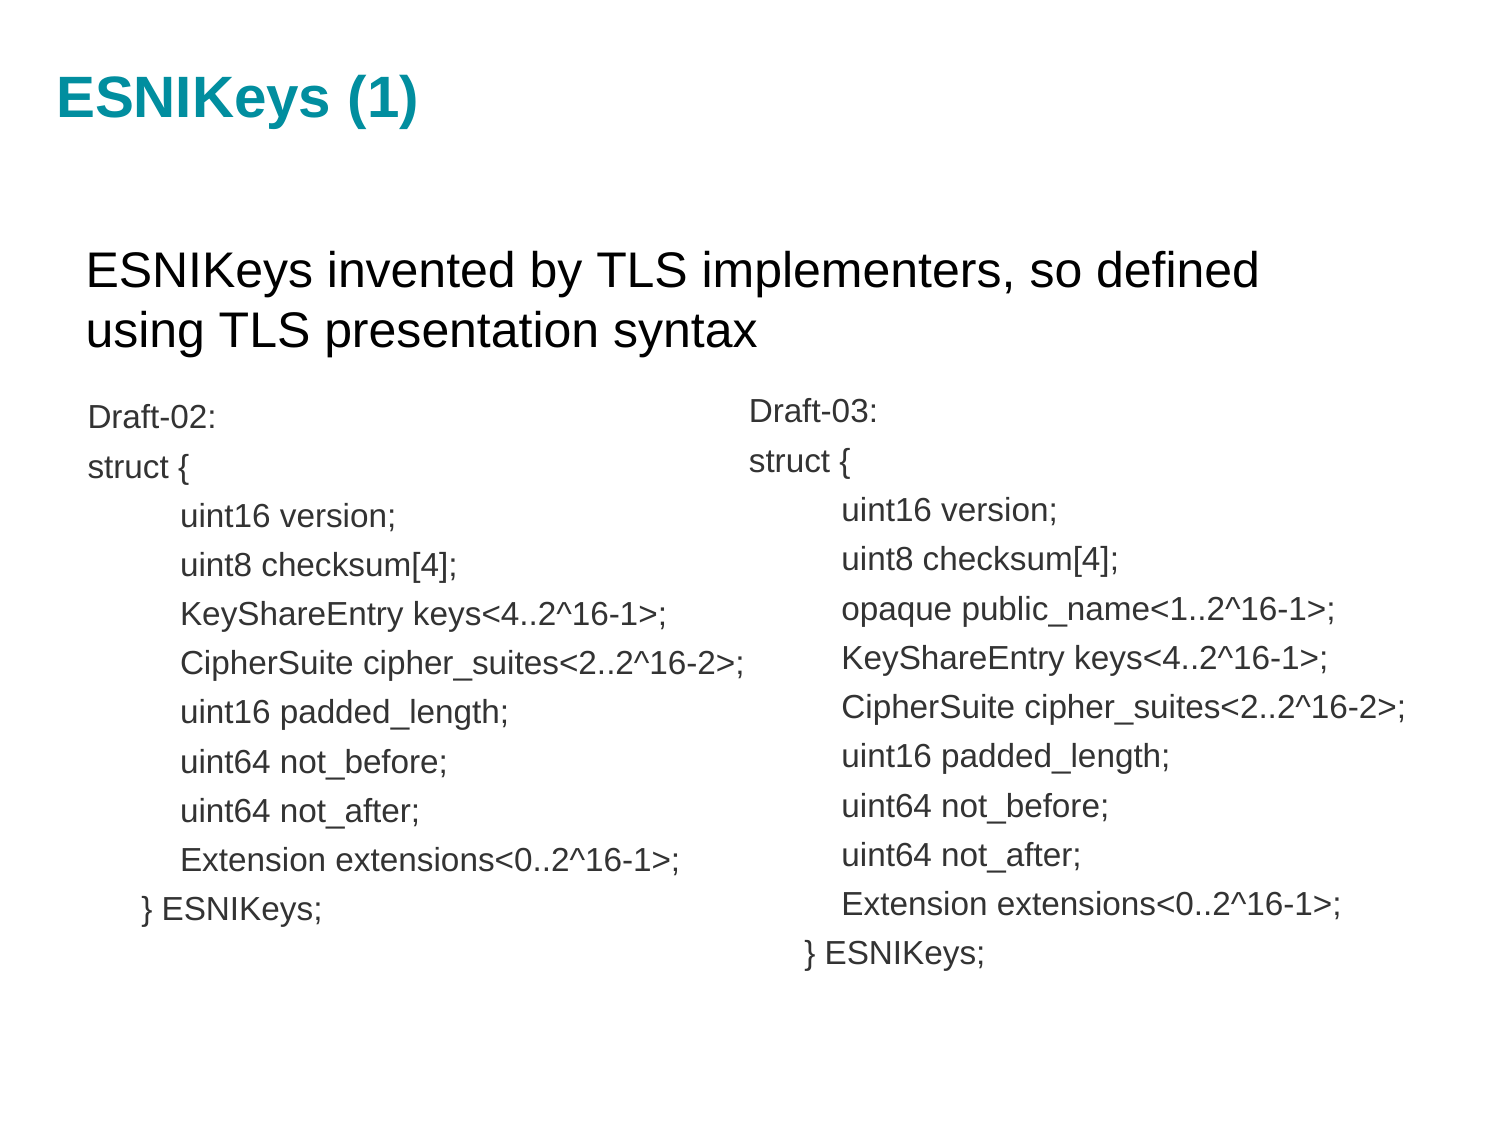

# ESNIKeys (1)
ESNIKeys invented by TLS implementers, so defined
using TLS presentation syntax
Draft-03:
struct {
 uint16 version;
 uint8 checksum[4];
 opaque public_name<1..2^16-1>;
 KeyShareEntry keys<4..2^16-1>;
 CipherSuite cipher_suites<2..2^16-2>;
 uint16 padded_length;
 uint64 not_before;
 uint64 not_after;
 Extension extensions<0..2^16-1>;
 } ESNIKeys;
Draft-02:
struct {
 uint16 version;
 uint8 checksum[4];
 KeyShareEntry keys<4..2^16-1>;
 CipherSuite cipher_suites<2..2^16-2>;
 uint16 padded_length;
 uint64 not_before;
 uint64 not_after;
 Extension extensions<0..2^16-1>;
 } ESNIKeys;